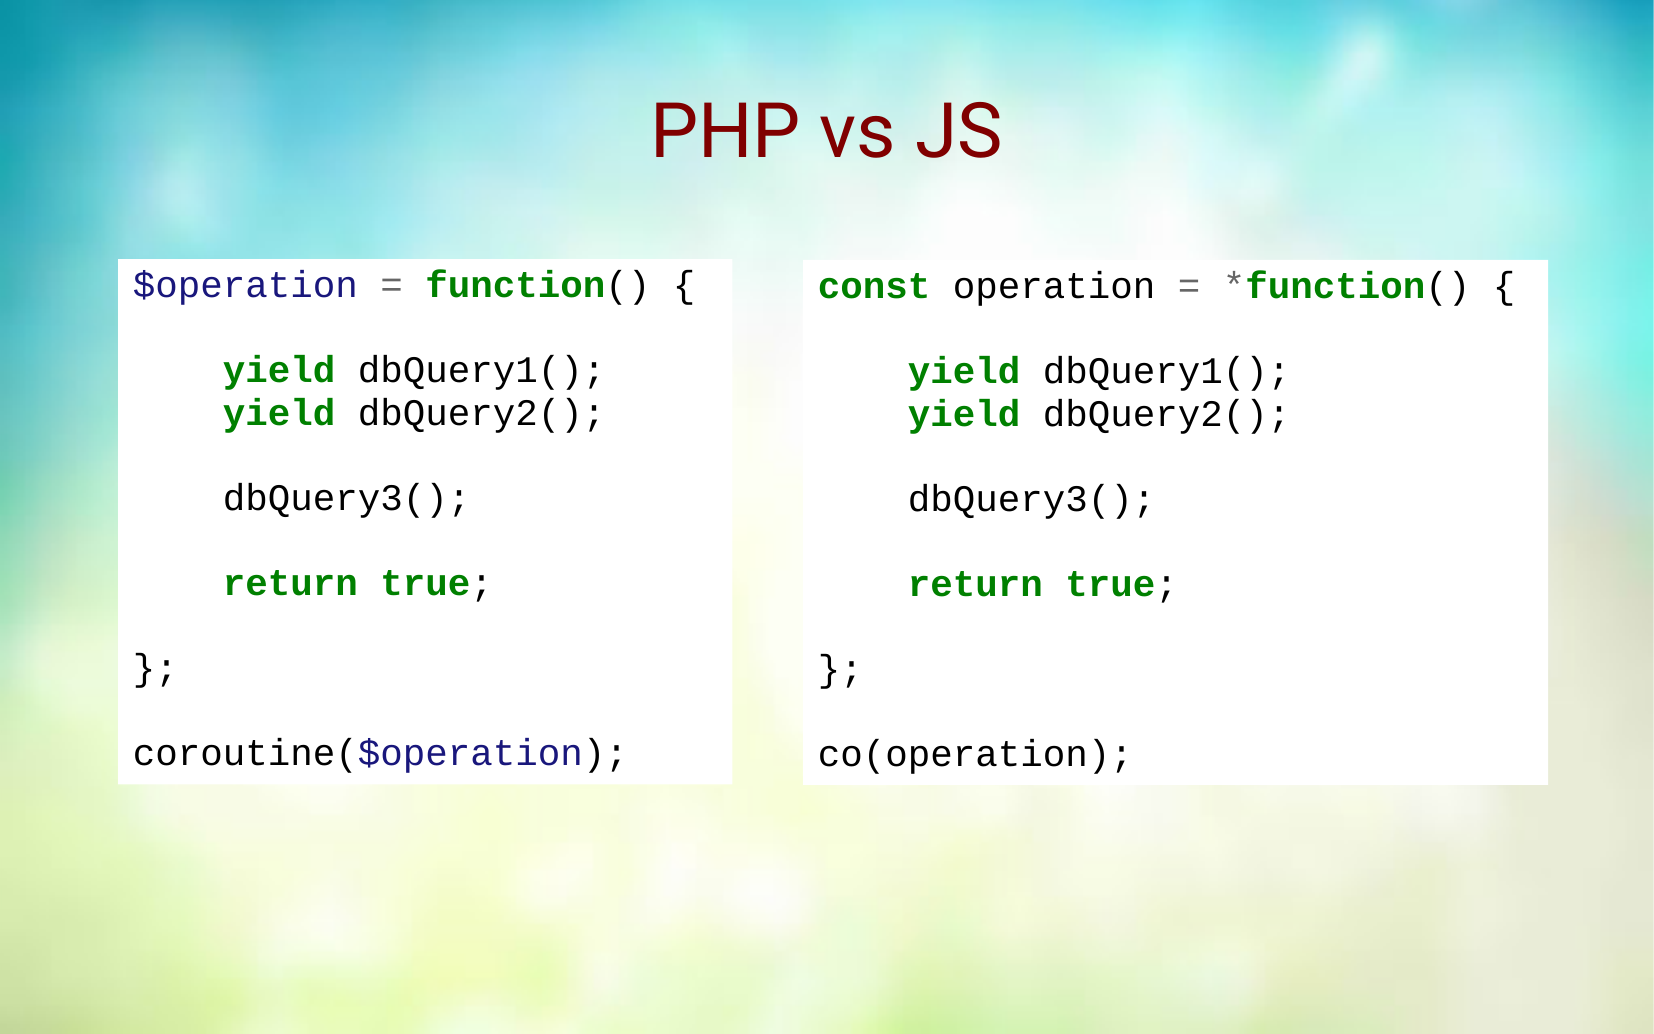

# PHP vs JS
$operation = function() {
 yield dbQuery1();
 yield dbQuery2();
 dbQuery3();
 return true;
};
coroutine($operation);
const operation = *function() {
 yield dbQuery1();
 yield dbQuery2();
 dbQuery3();
 return true;
};
co(operation);